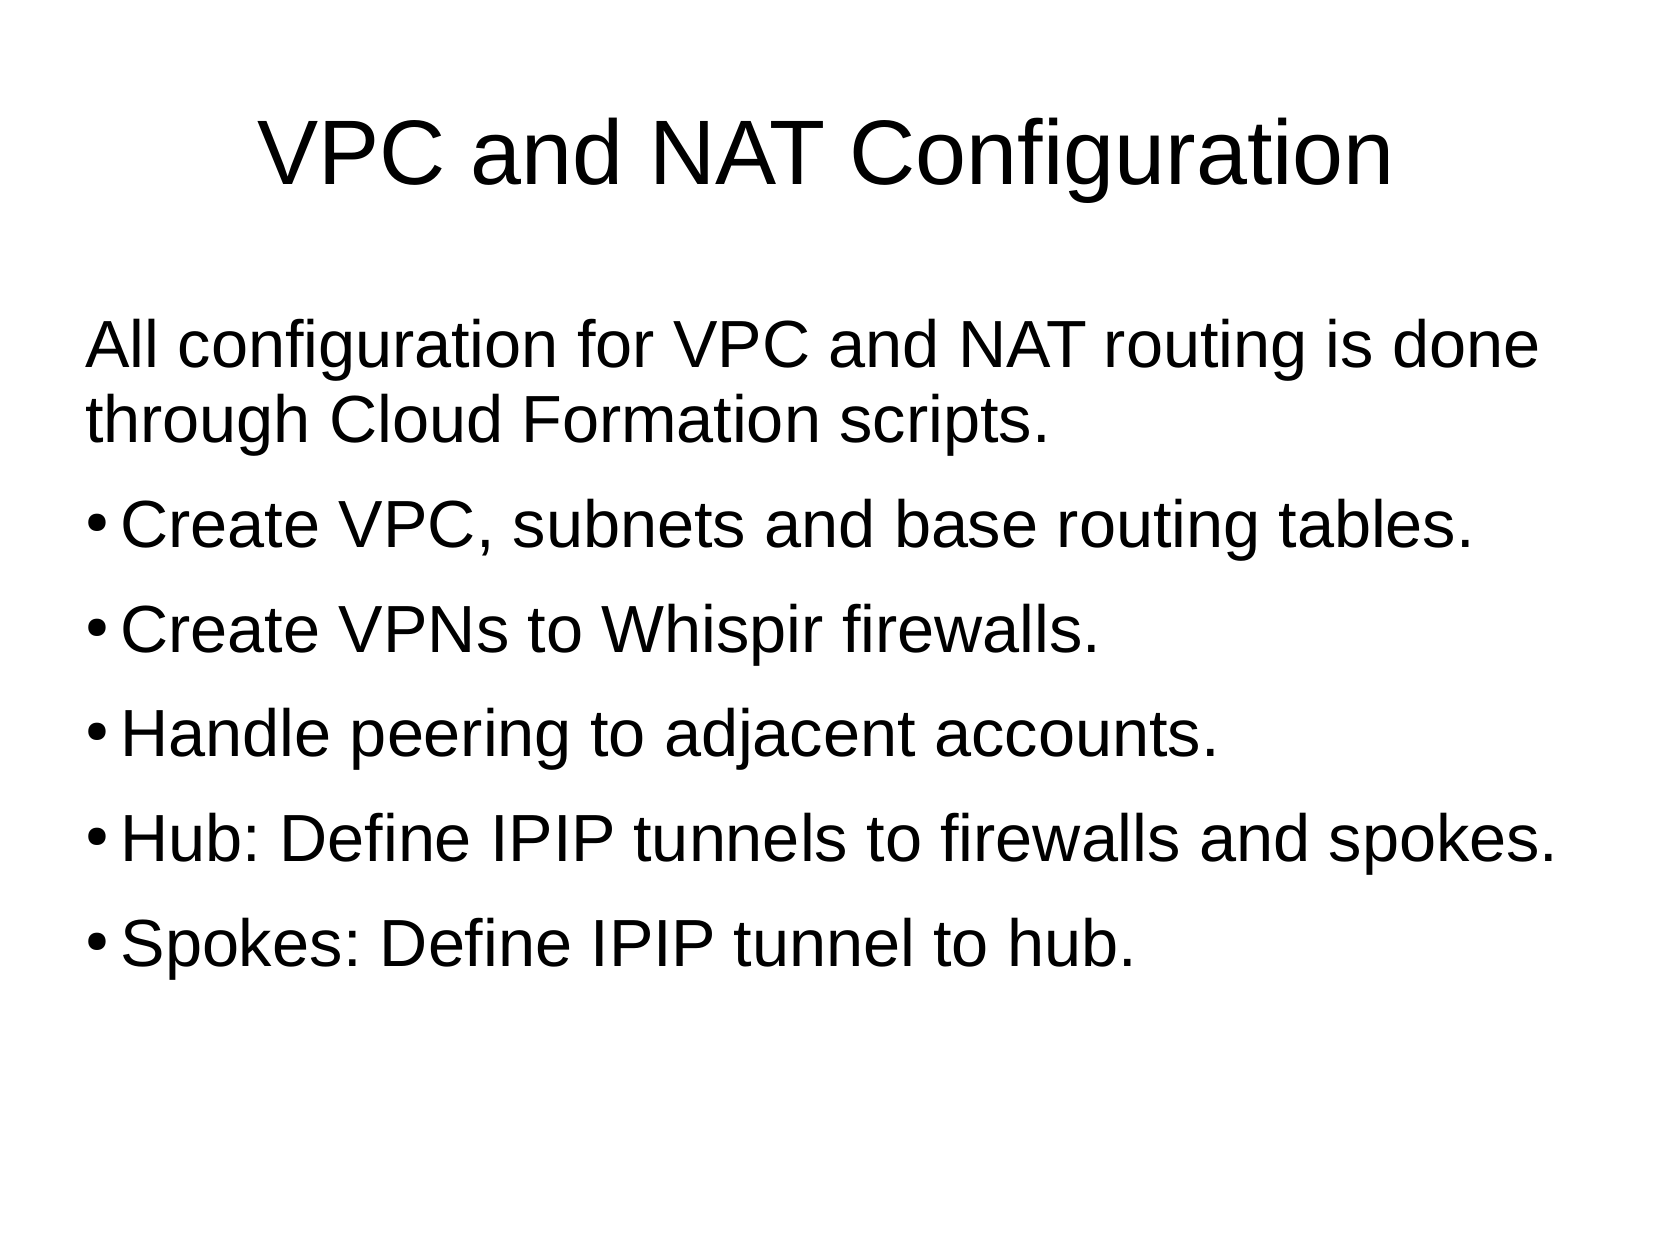

# VPC and NAT Configuration
All configuration for VPC and NAT routing is done through Cloud Formation scripts.
Create VPC, subnets and base routing tables.
Create VPNs to Whispir firewalls.
Handle peering to adjacent accounts.
Hub: Define IPIP tunnels to firewalls and spokes.
Spokes: Define IPIP tunnel to hub.